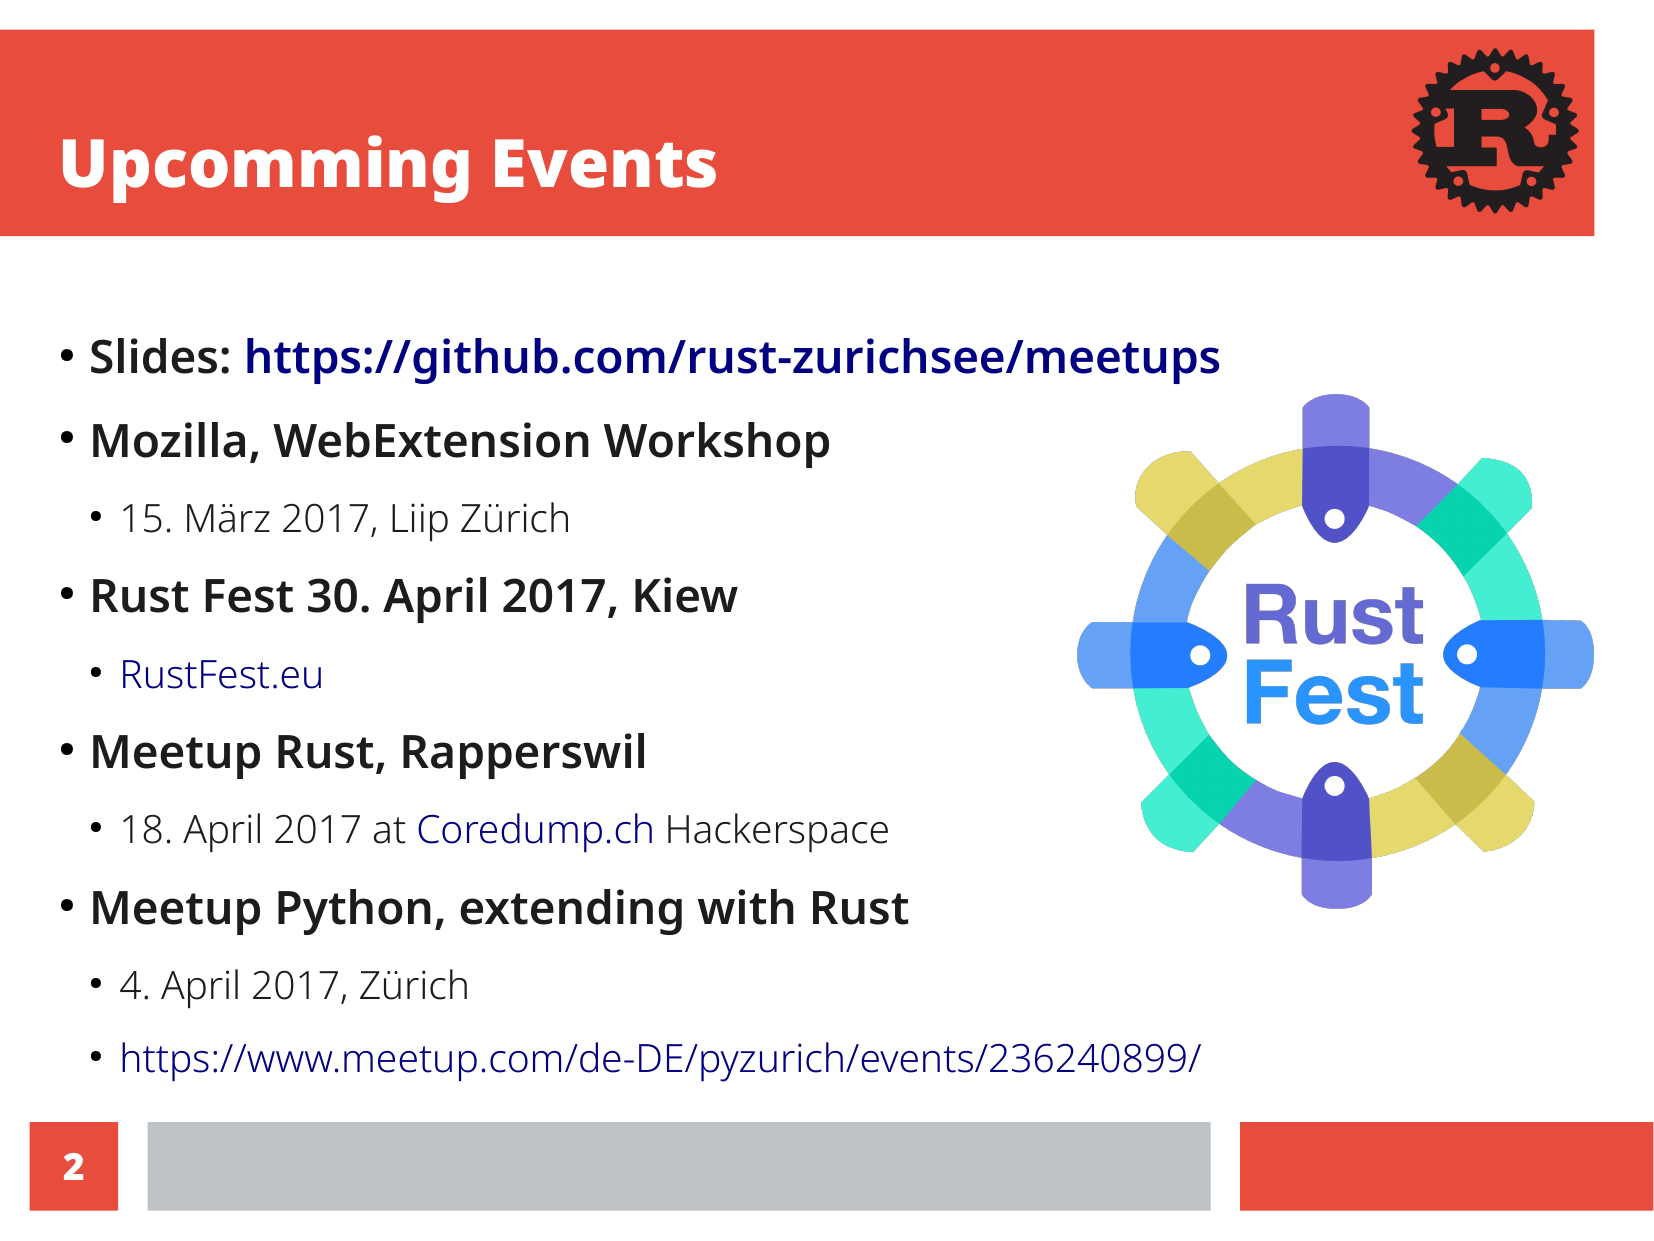

# Upcomming Events
Slides: https://github.com/rust-zurichsee/meetups
Mozilla, WebExtension Workshop
15. März 2017, Liip Zürich
Rust Fest 30. April 2017, Kiew
RustFest.eu
Meetup Rust, Rapperswil
18. April 2017 at Coredump.ch Hackerspace
Meetup Python, extending with Rust
4. April 2017, Zürich
https://www.meetup.com/de-DE/pyzurich/events/236240899/
2